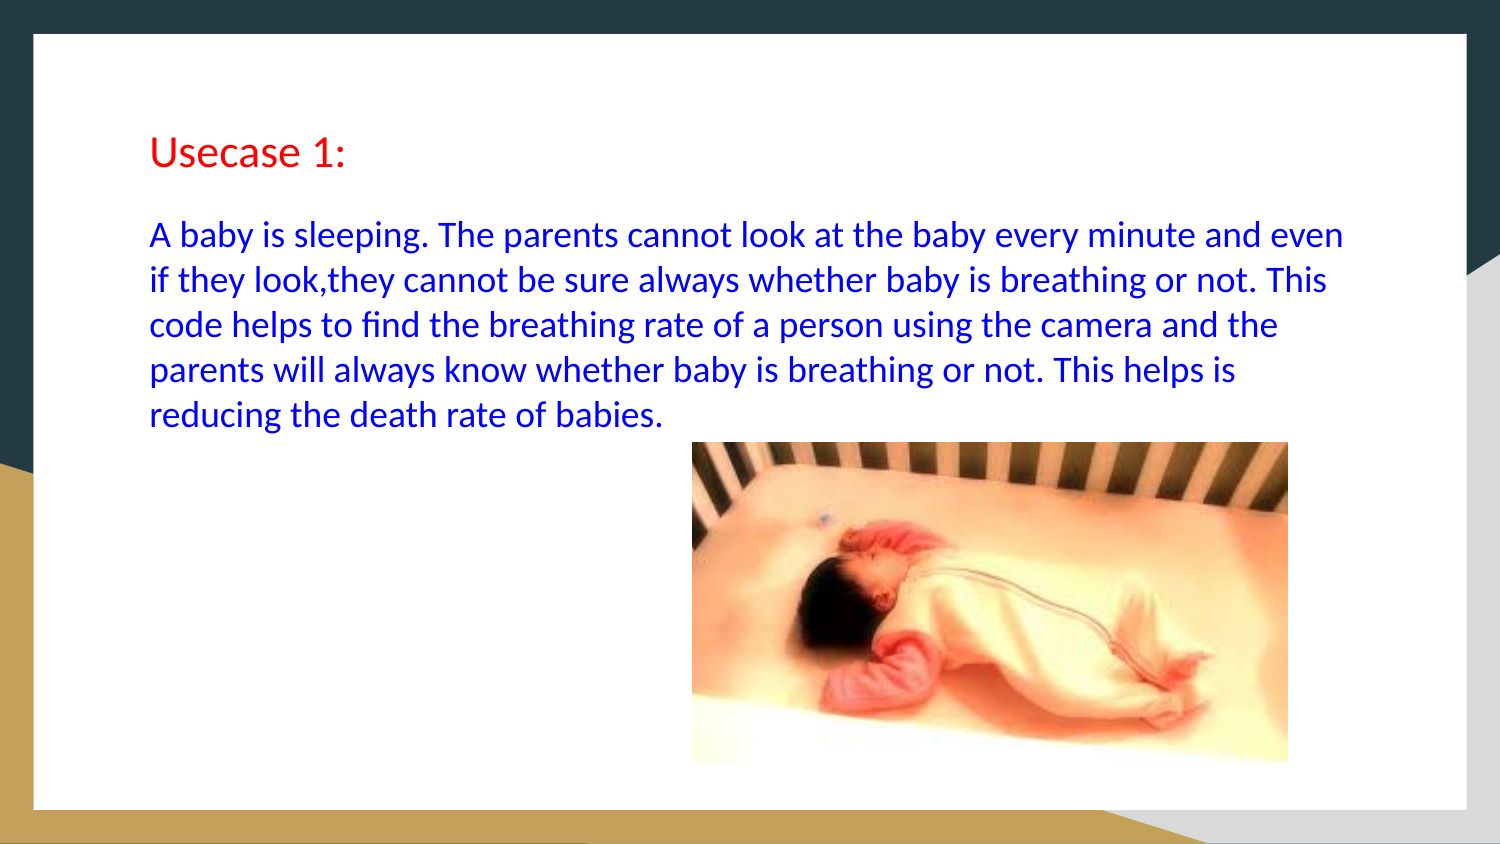

Usecase 1:
A baby is sleeping. The parents cannot look at the baby every minute and even if they look,they cannot be sure always whether baby is breathing or not. This code helps to find the breathing rate of a person using the camera and the parents will always know whether baby is breathing or not. This helps is reducing the death rate of babies.
#